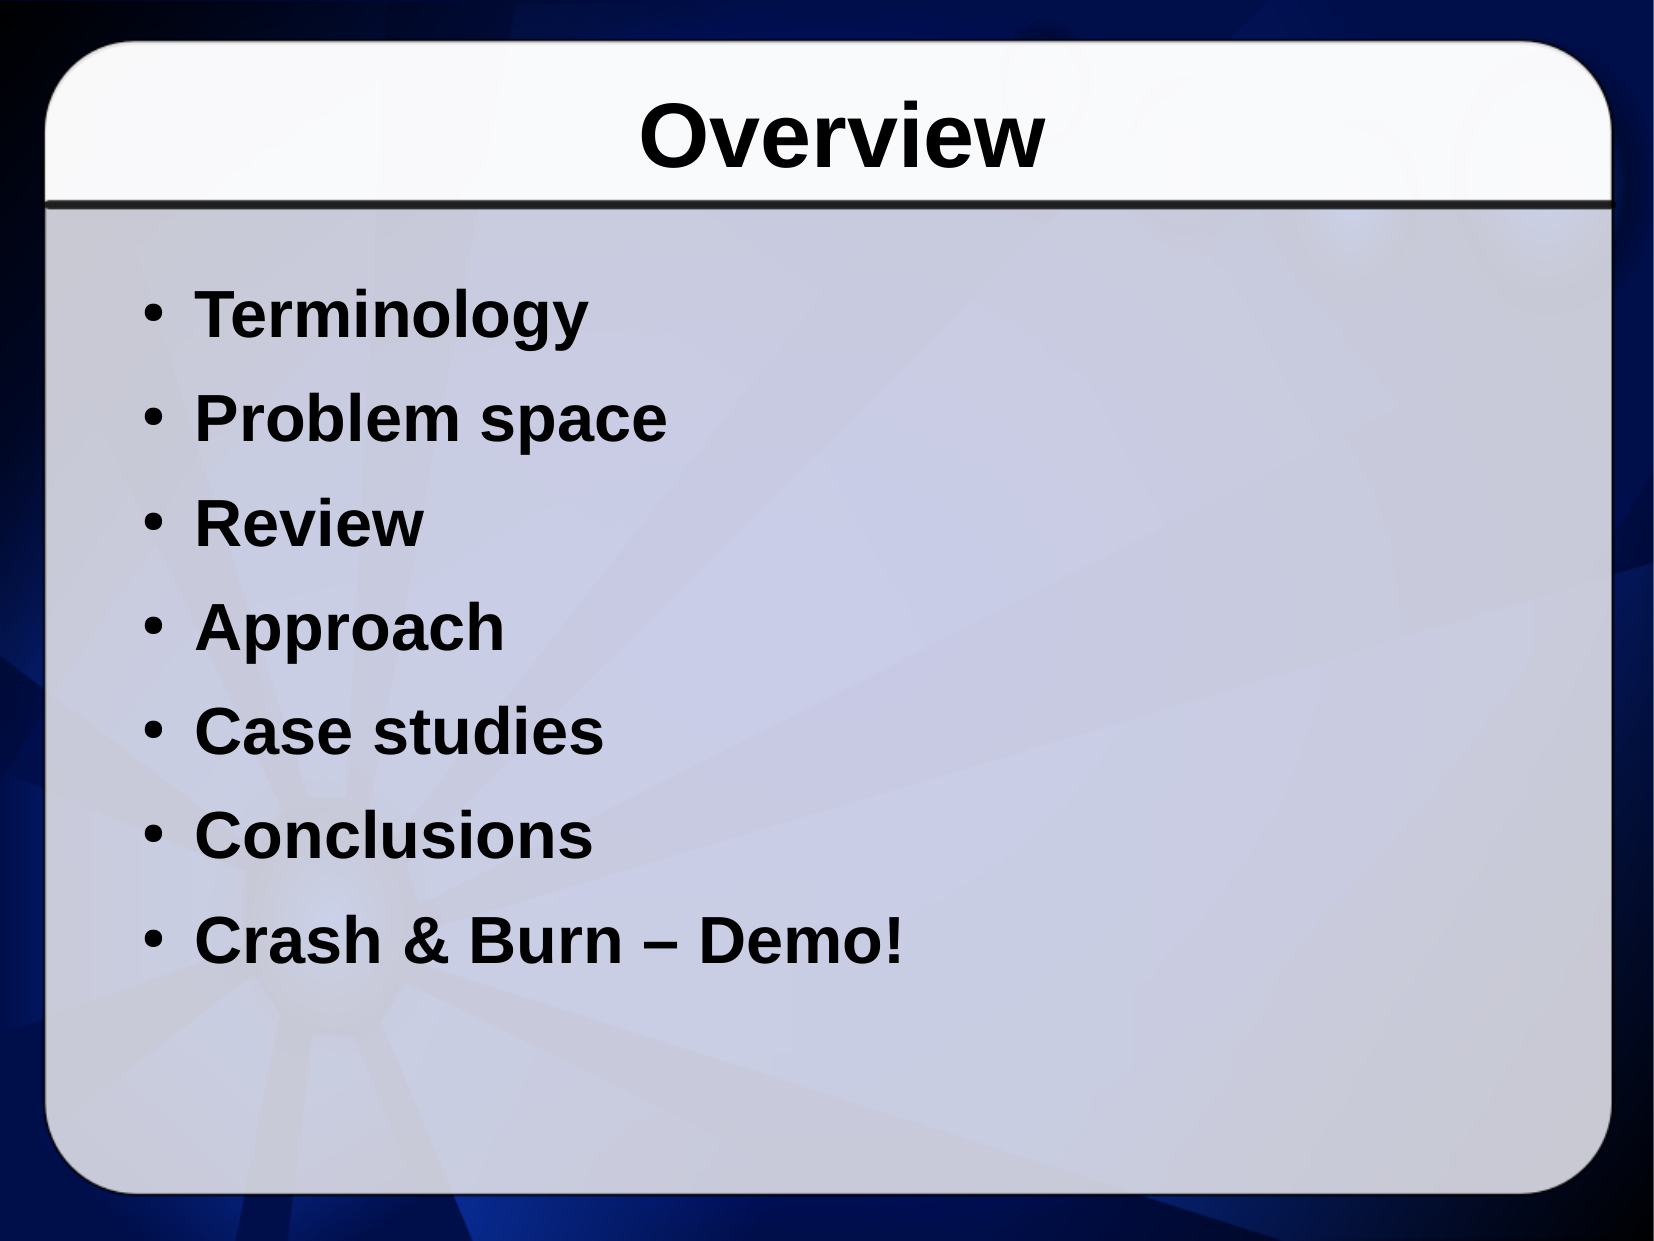

# Overview
Terminology
Problem space
Review
Approach
Case studies
Conclusions
Crash & Burn – Demo!